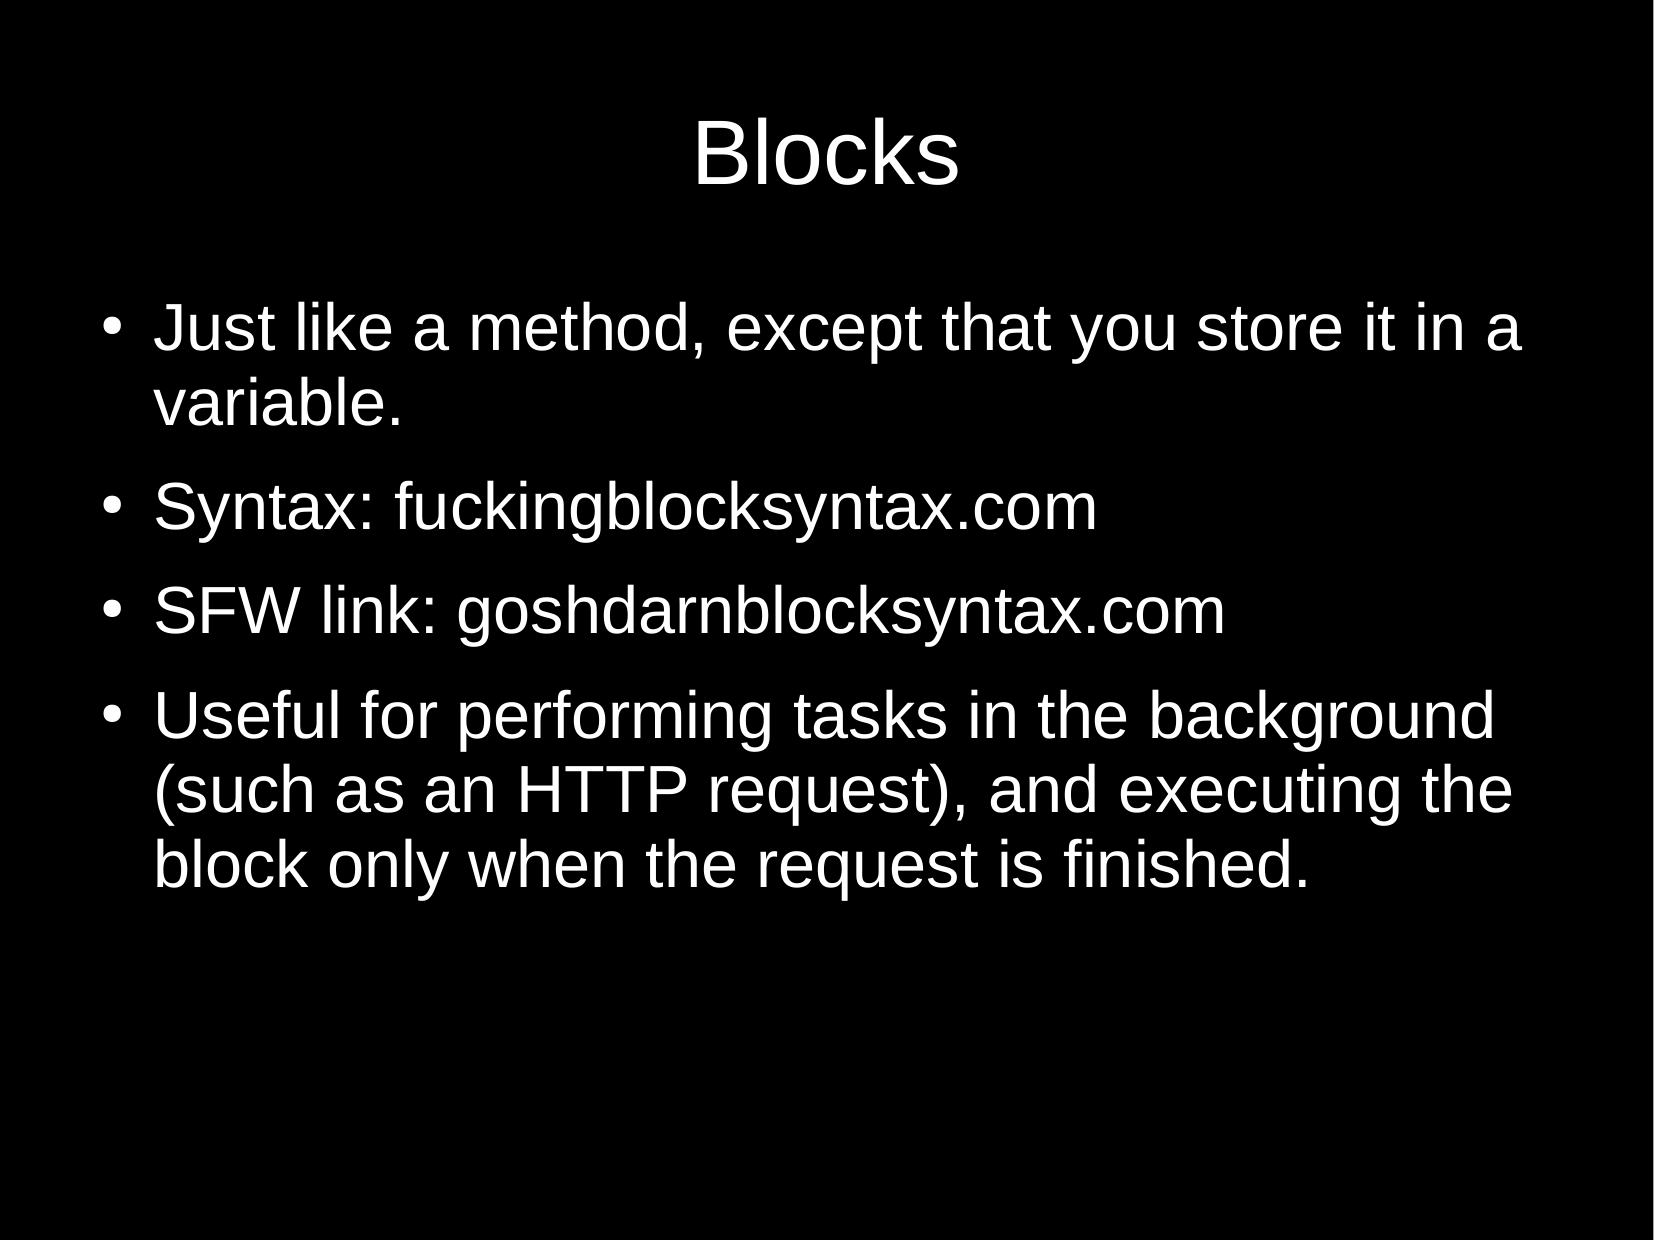

# Blocks
Just like a method, except that you store it in a variable.
Syntax: fuckingblocksyntax.com
SFW link: goshdarnblocksyntax.com
Useful for performing tasks in the background (such as an HTTP request), and executing the block only when the request is finished.